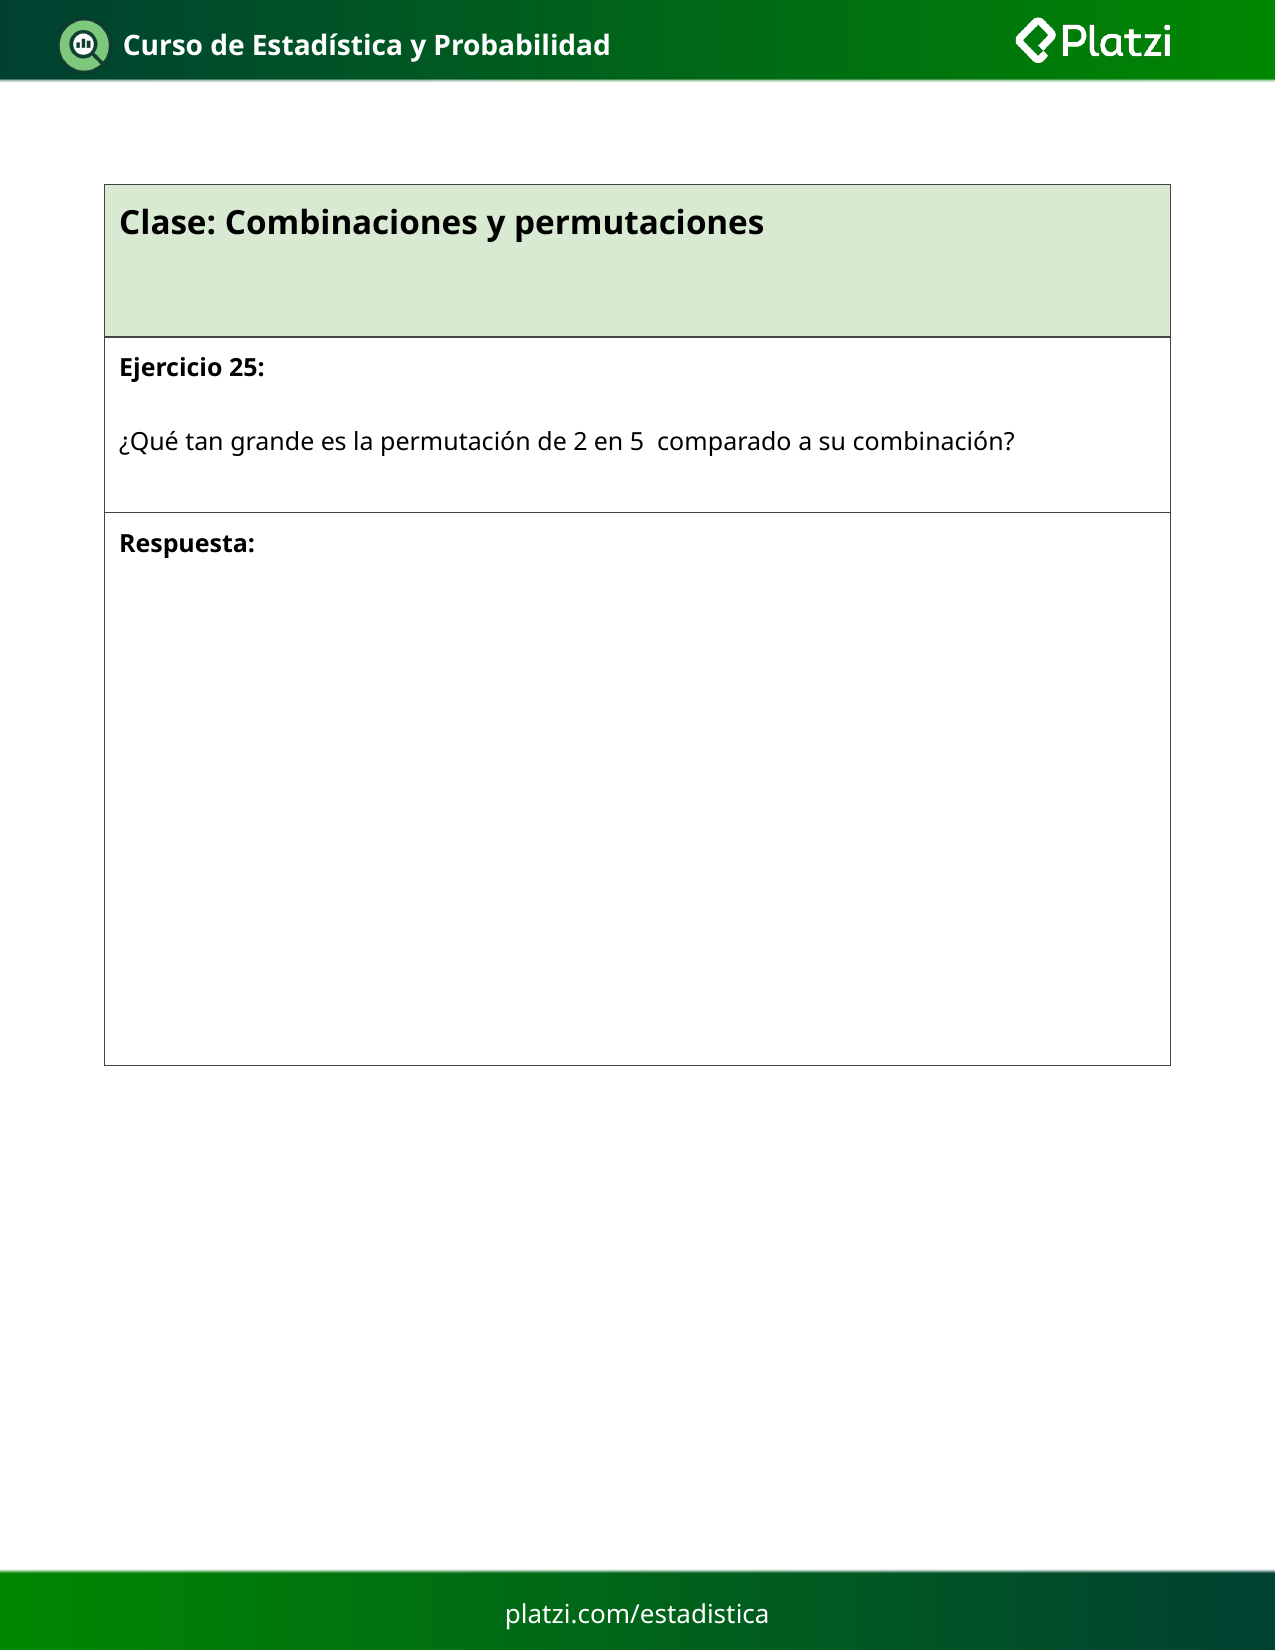

Curso de Estadística y Probabilidad
| Clase: Combinaciones y permutaciones |
| --- |
| Ejercicio 25: ¿Qué tan grande es la permutación de 2 en 5 comparado a su combinación? |
| Respuesta: |
# platzi.com/estadistica